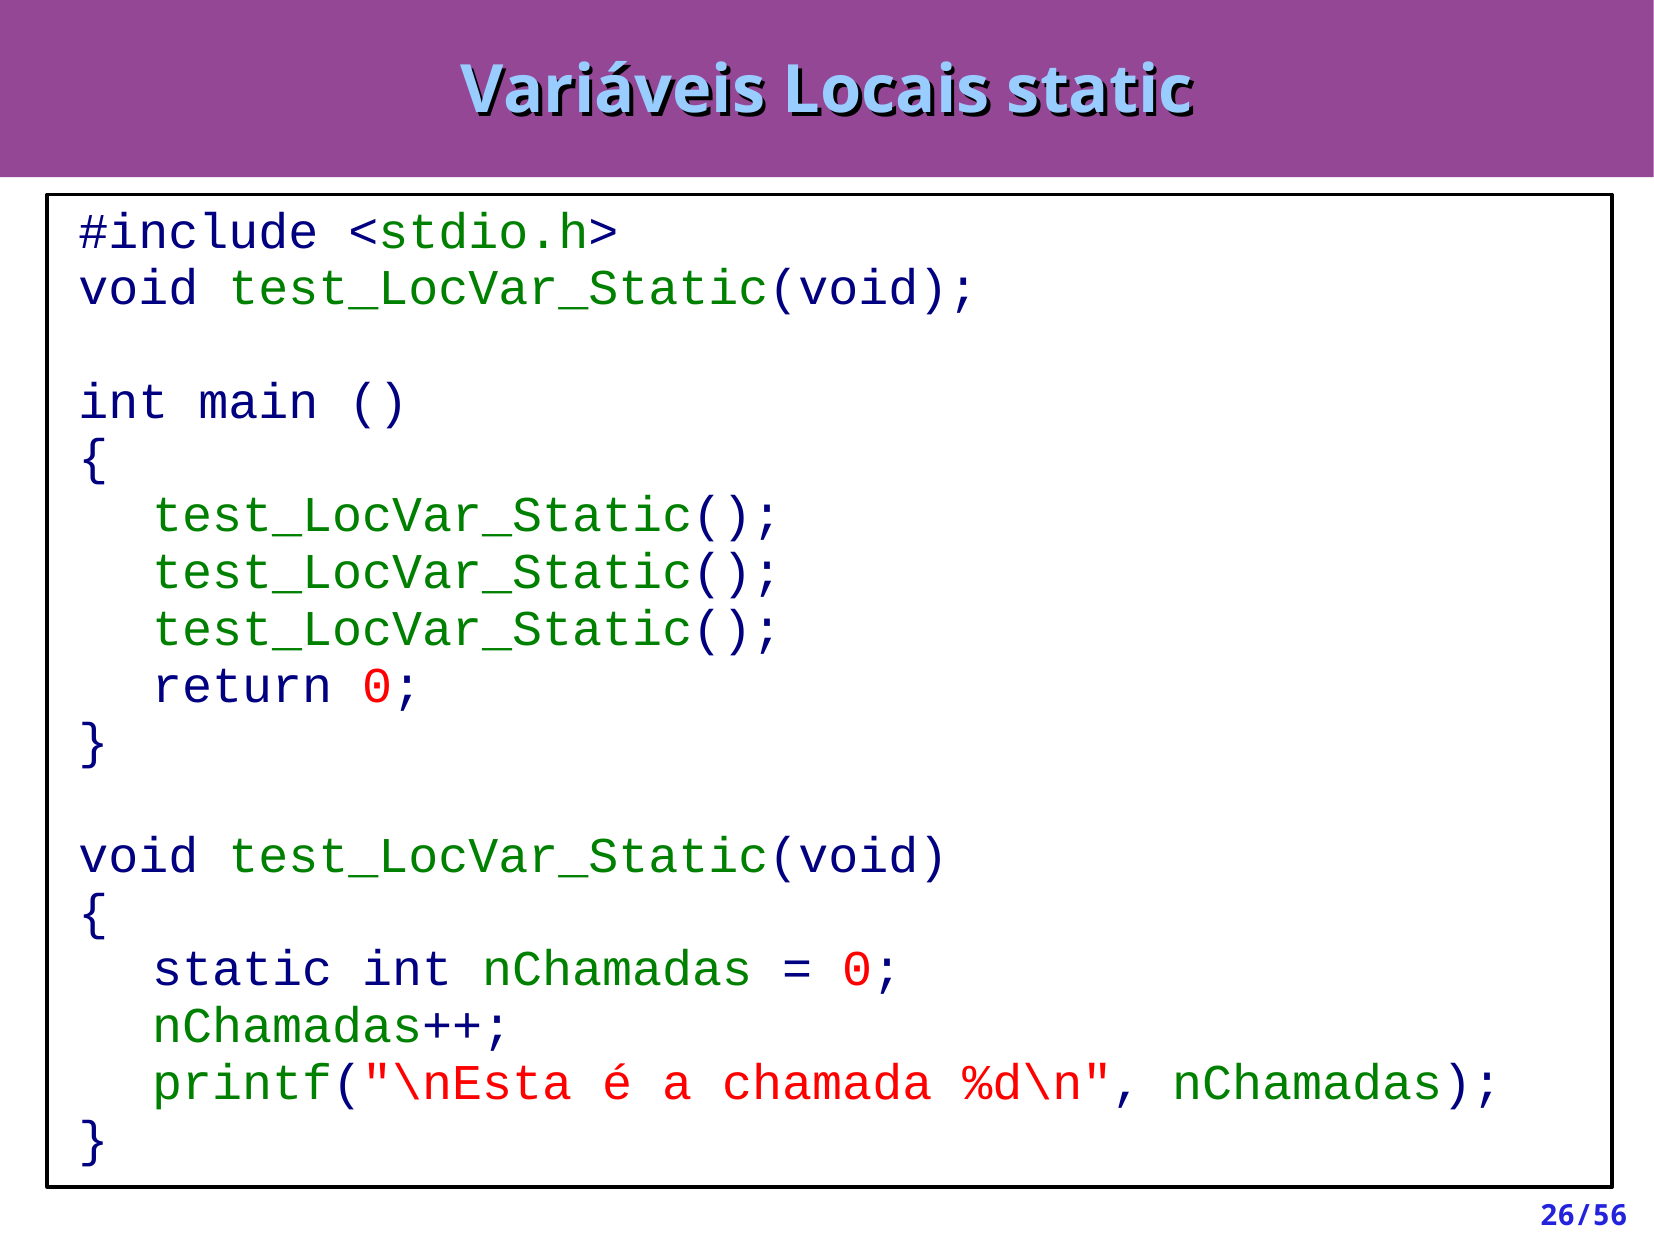

# Variáveis Locais static
#include <stdio.h>
void test_LocVar_Static(void);
int main ()
{
	test_LocVar_Static();
	test_LocVar_Static();
	test_LocVar_Static();
	return 0;
}
void test_LocVar_Static(void)
{
	static int nChamadas = 0;
	nChamadas++;
	printf("\nEsta é a chamada %d\n", nChamadas);
}
26